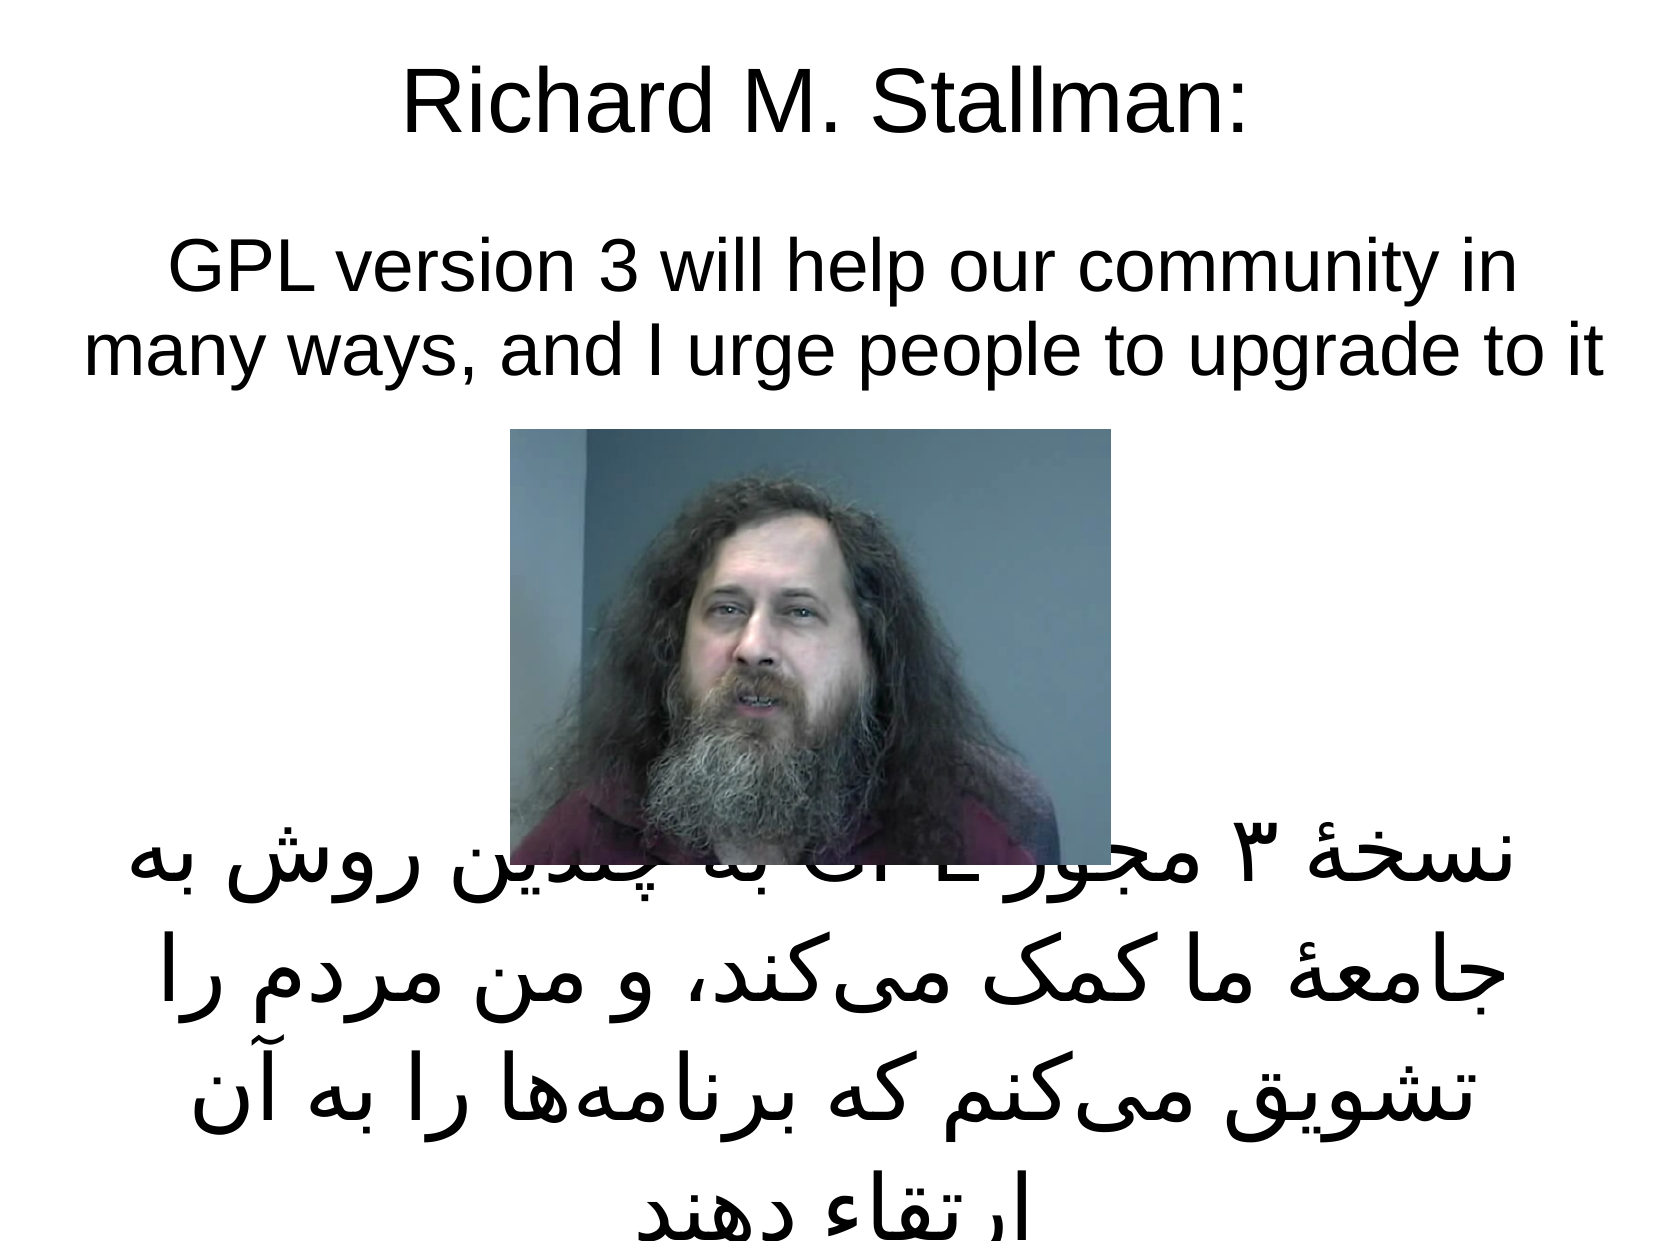

Richard M. Stallman:
GPL version 3 will help our community in many ways, and I urge people to upgrade to it
# نسخهٔ ۳ مجوز GPL به چندین روش به جامعهٔ ما کمک می‌کند، و من مردم را تشویق می‌کنم که برنامه‌ها را به آن ارتقاء دهند